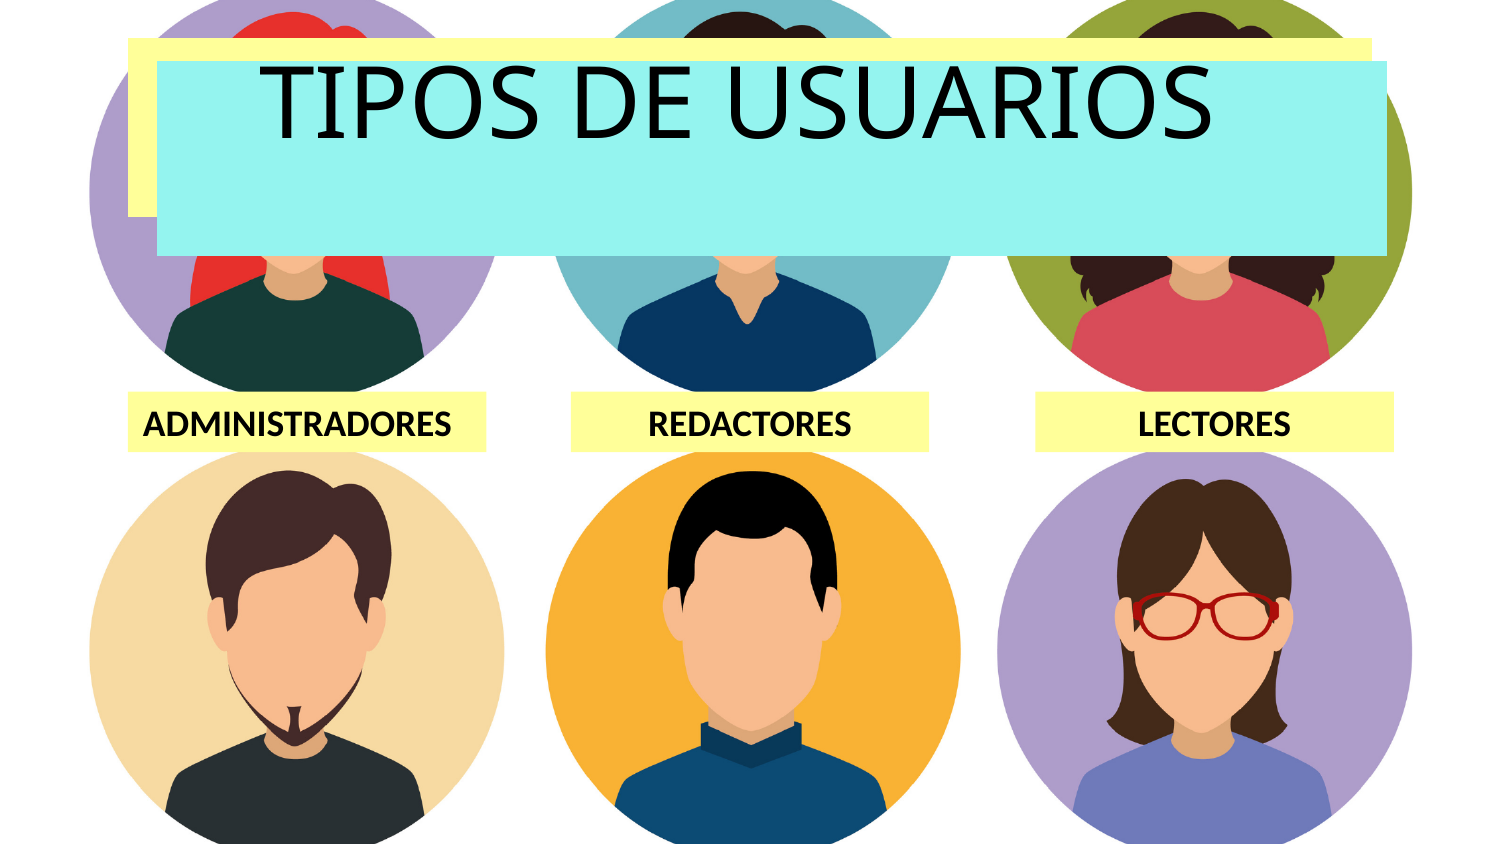

# TIPOS DE USUARIOS
ADMINISTRADORES
REDACTORES
LECTORES